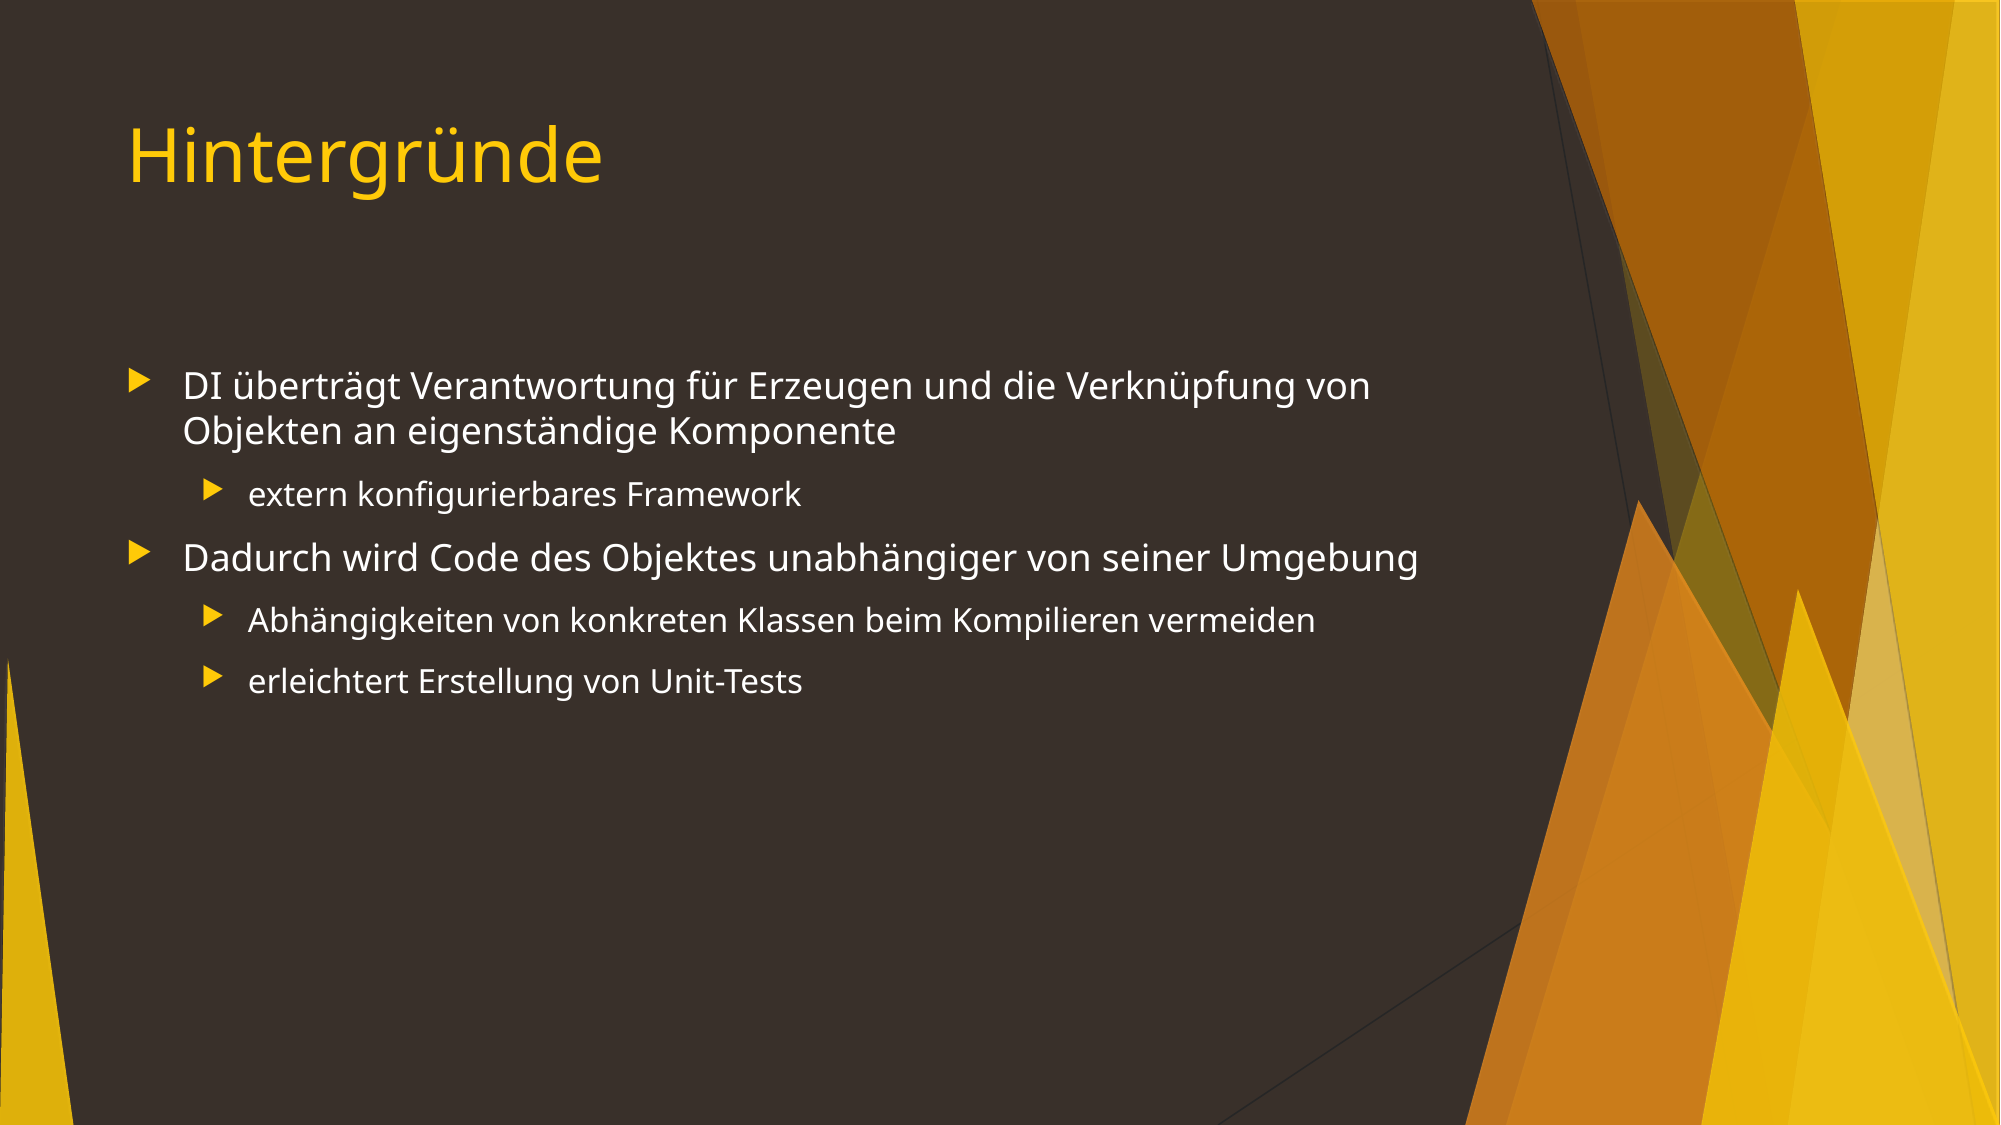

# Hintergründe
DI überträgt Verantwortung für Erzeugen und die Verknüpfung von Objekten an eigenständige Komponente
extern konfigurierbares Framework
Dadurch wird Code des Objektes unabhängiger von seiner Umgebung
Abhängigkeiten von konkreten Klassen beim Kompilieren vermeiden
erleichtert Erstellung von Unit-Tests